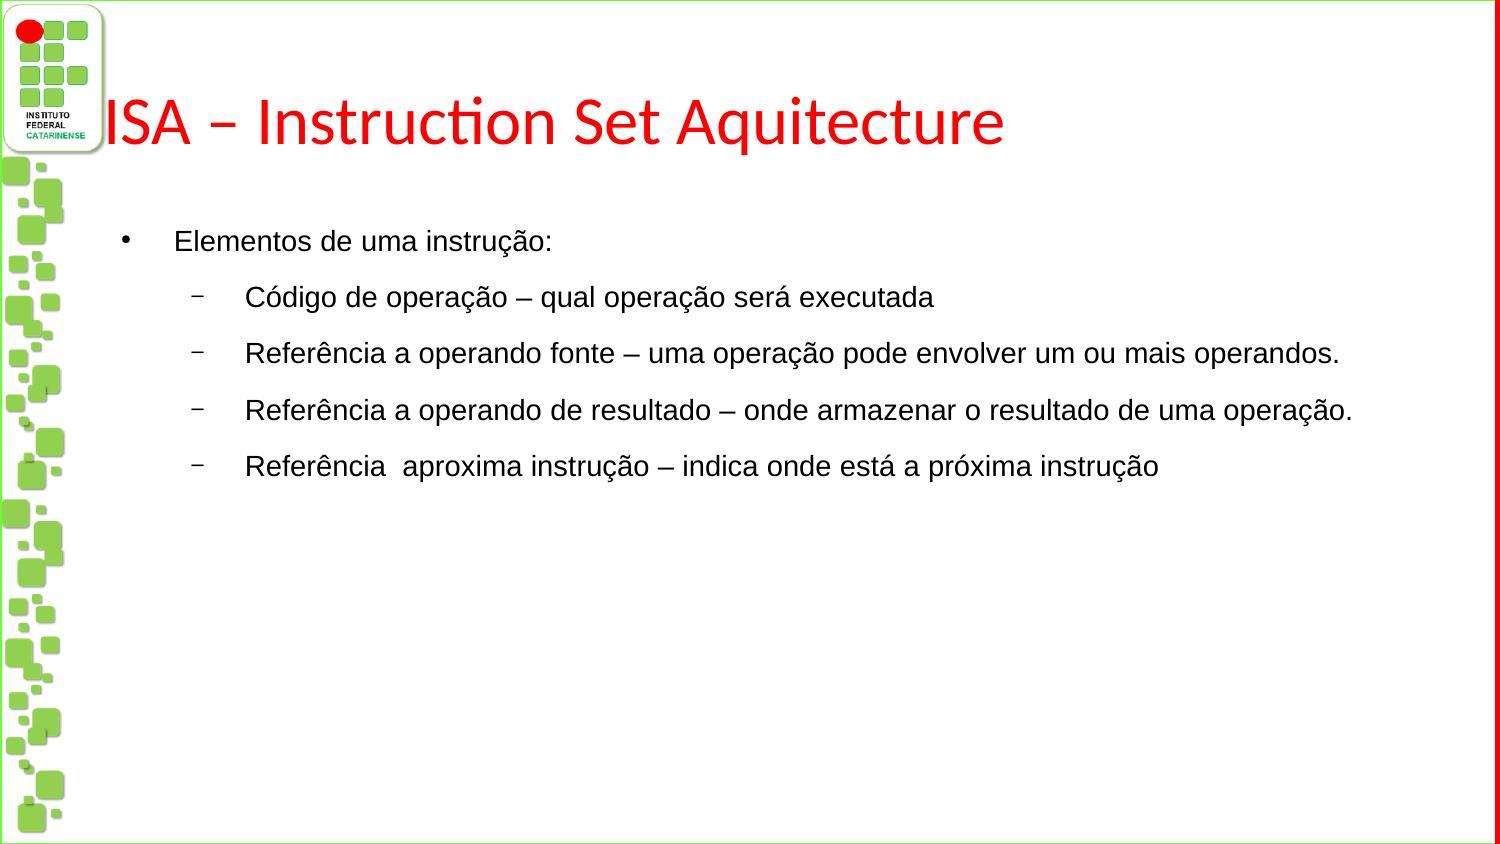

# ISA – Instruction Set Aquitecture
Elementos de uma instrução:
Código de operação – qual operação será executada
Referência a operando fonte – uma operação pode envolver um ou mais operandos.
Referência a operando de resultado – onde armazenar o resultado de uma operação.
Referência aproxima instrução – indica onde está a próxima instrução